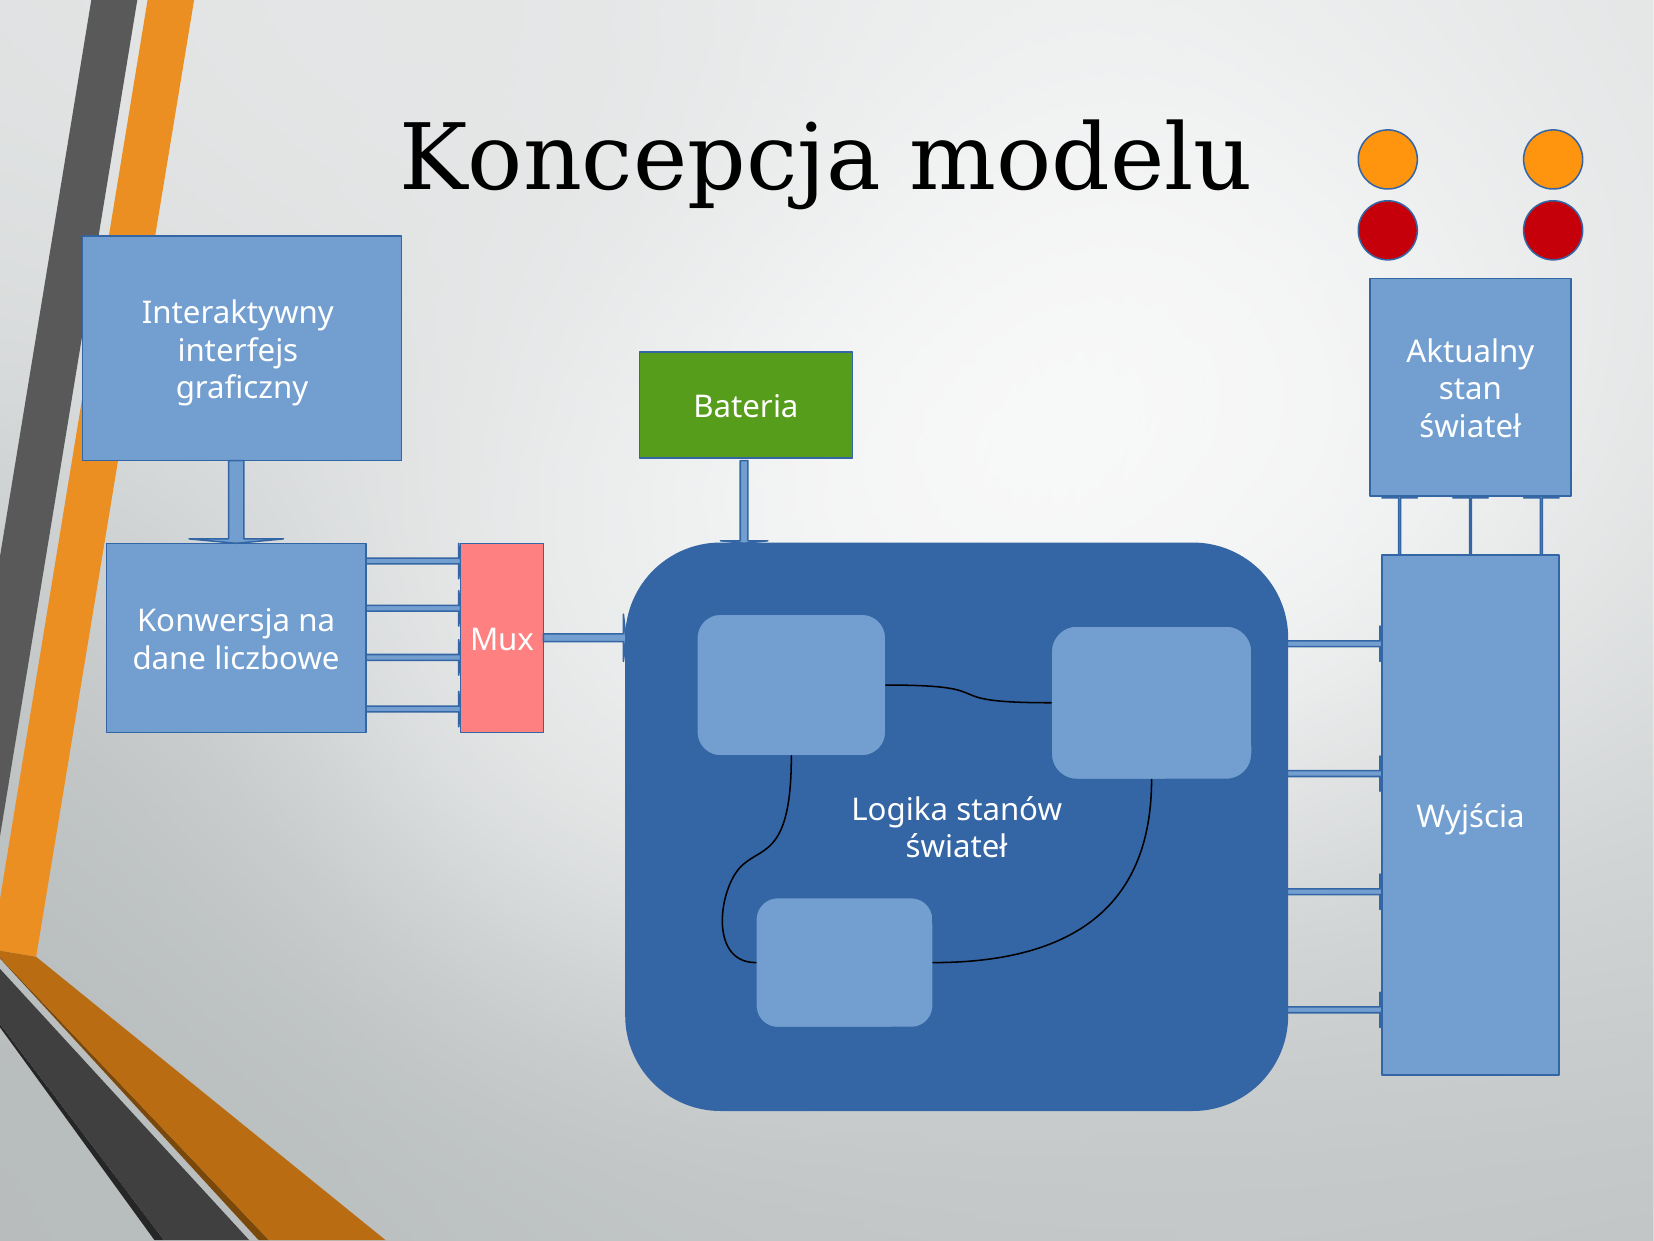

Koncepcja modelu
Interaktywny
interfejs
graficzny
Aktualny
stan
świateł
Bateria
Konwersja na
dane liczbowe
Mux
Logika stanów
świateł
Wyjścia